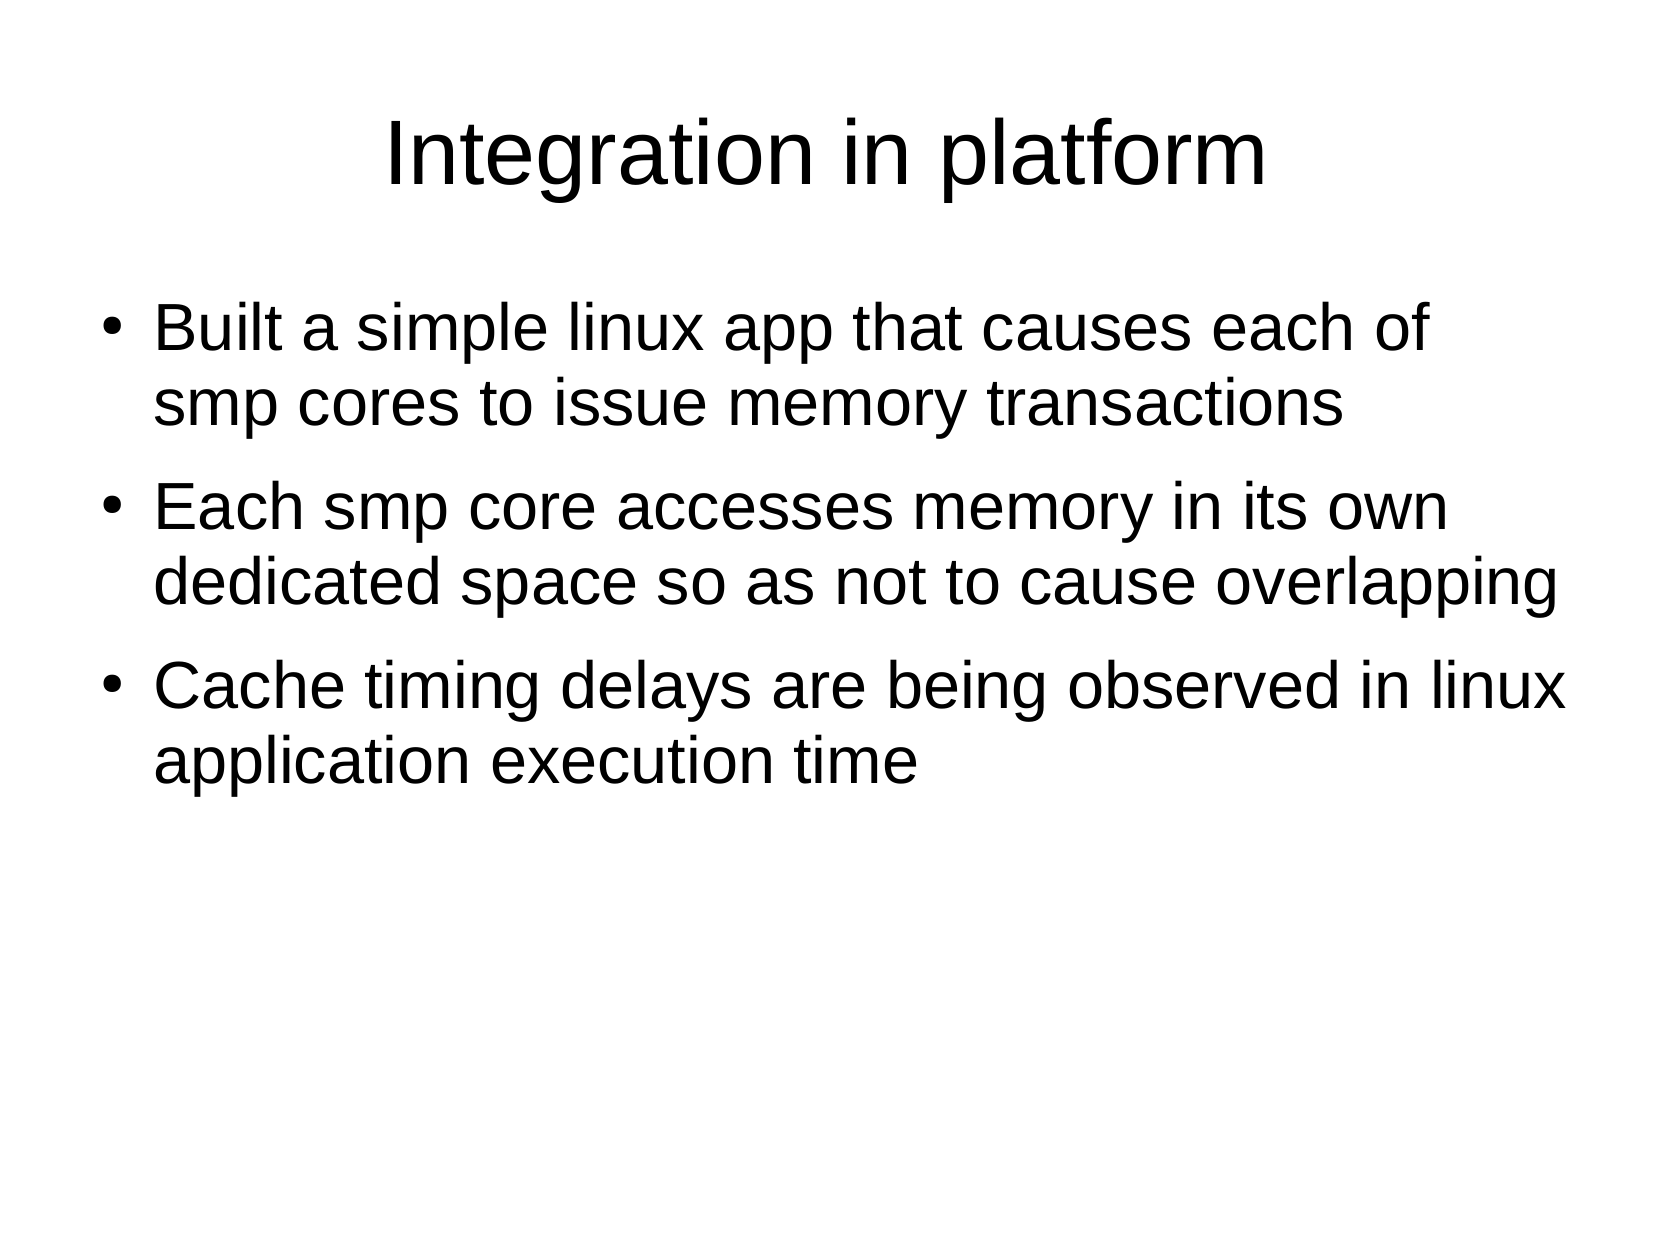

# Integration in platform
Built a simple linux app that causes each of smp cores to issue memory transactions
Each smp core accesses memory in its own dedicated space so as not to cause overlapping
Cache timing delays are being observed in linux application execution time